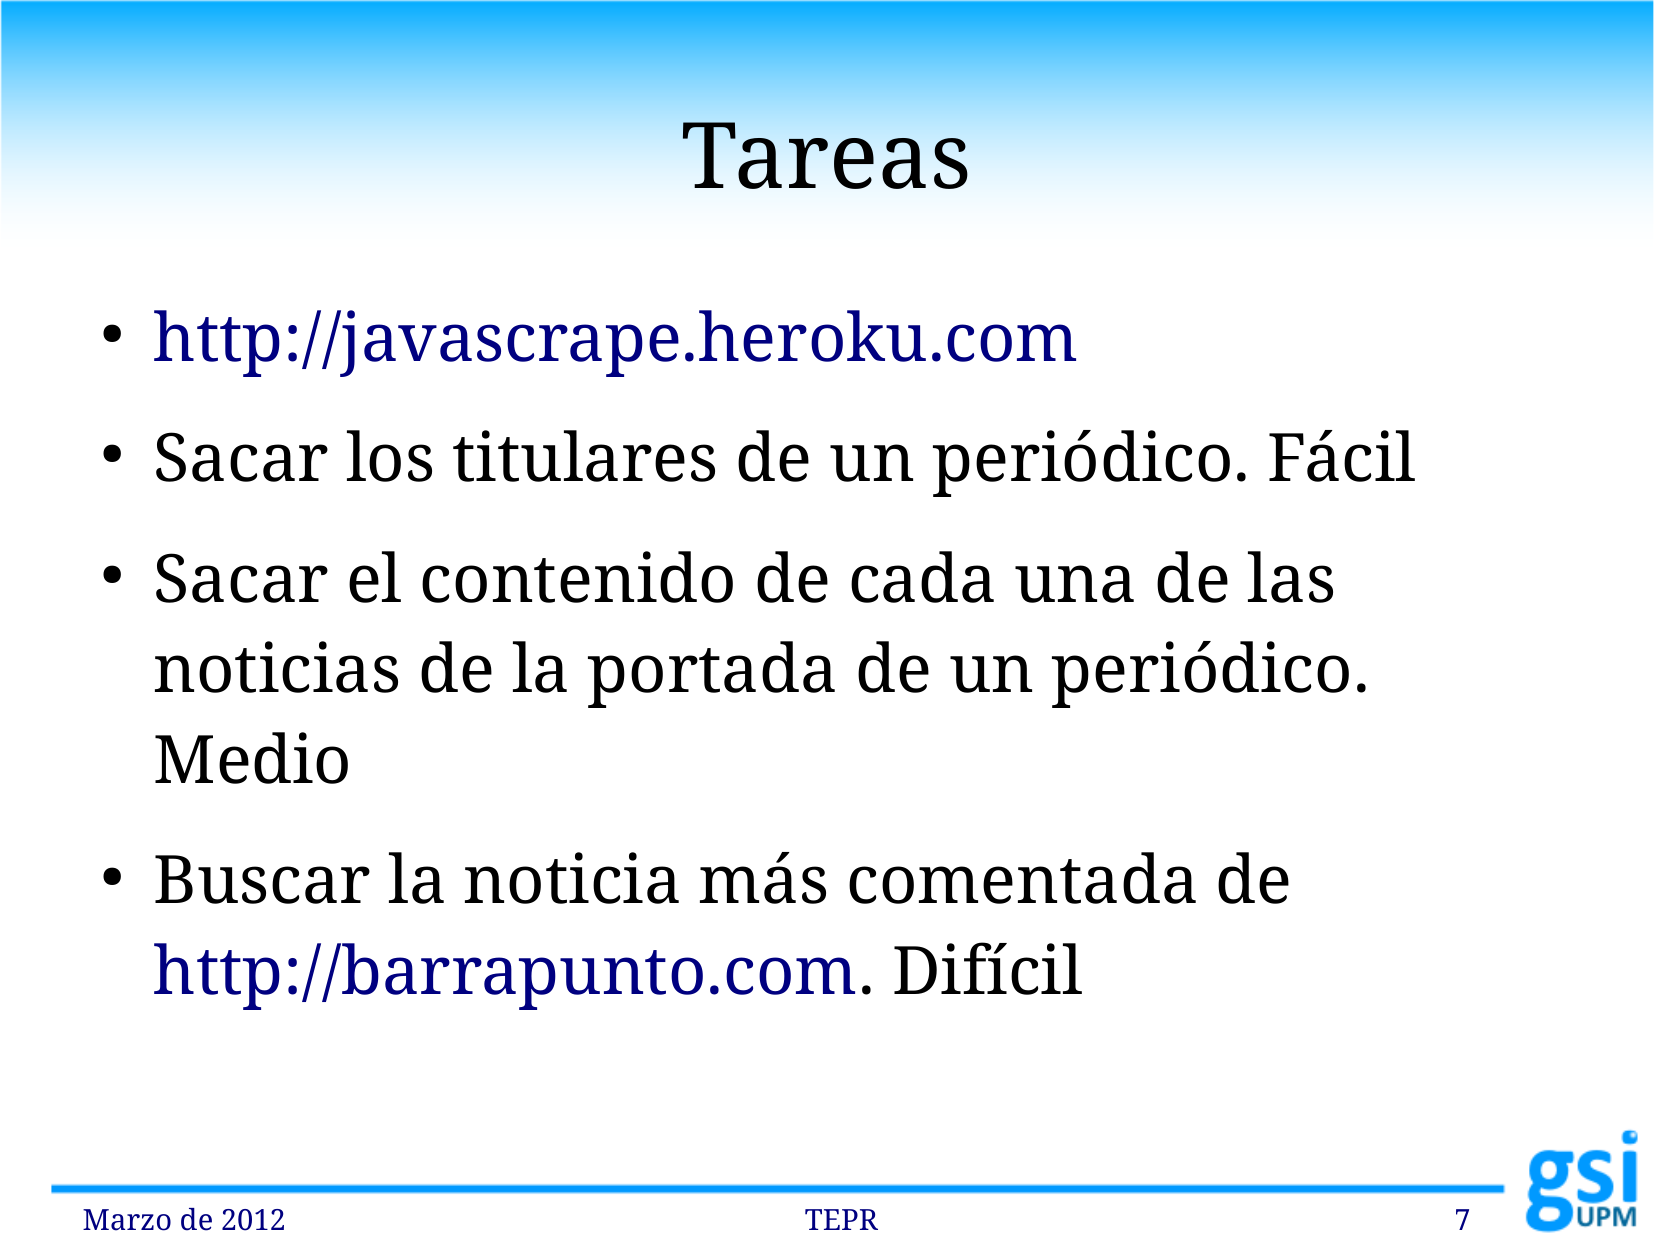

# Tareas
http://javascrape.heroku.com
Sacar los titulares de un periódico. Fácil
Sacar el contenido de cada una de las noticias de la portada de un periódico. Medio
Buscar la noticia más comentada de http://barrapunto.com. Difícil
Marzo de 2012
TEPR
7